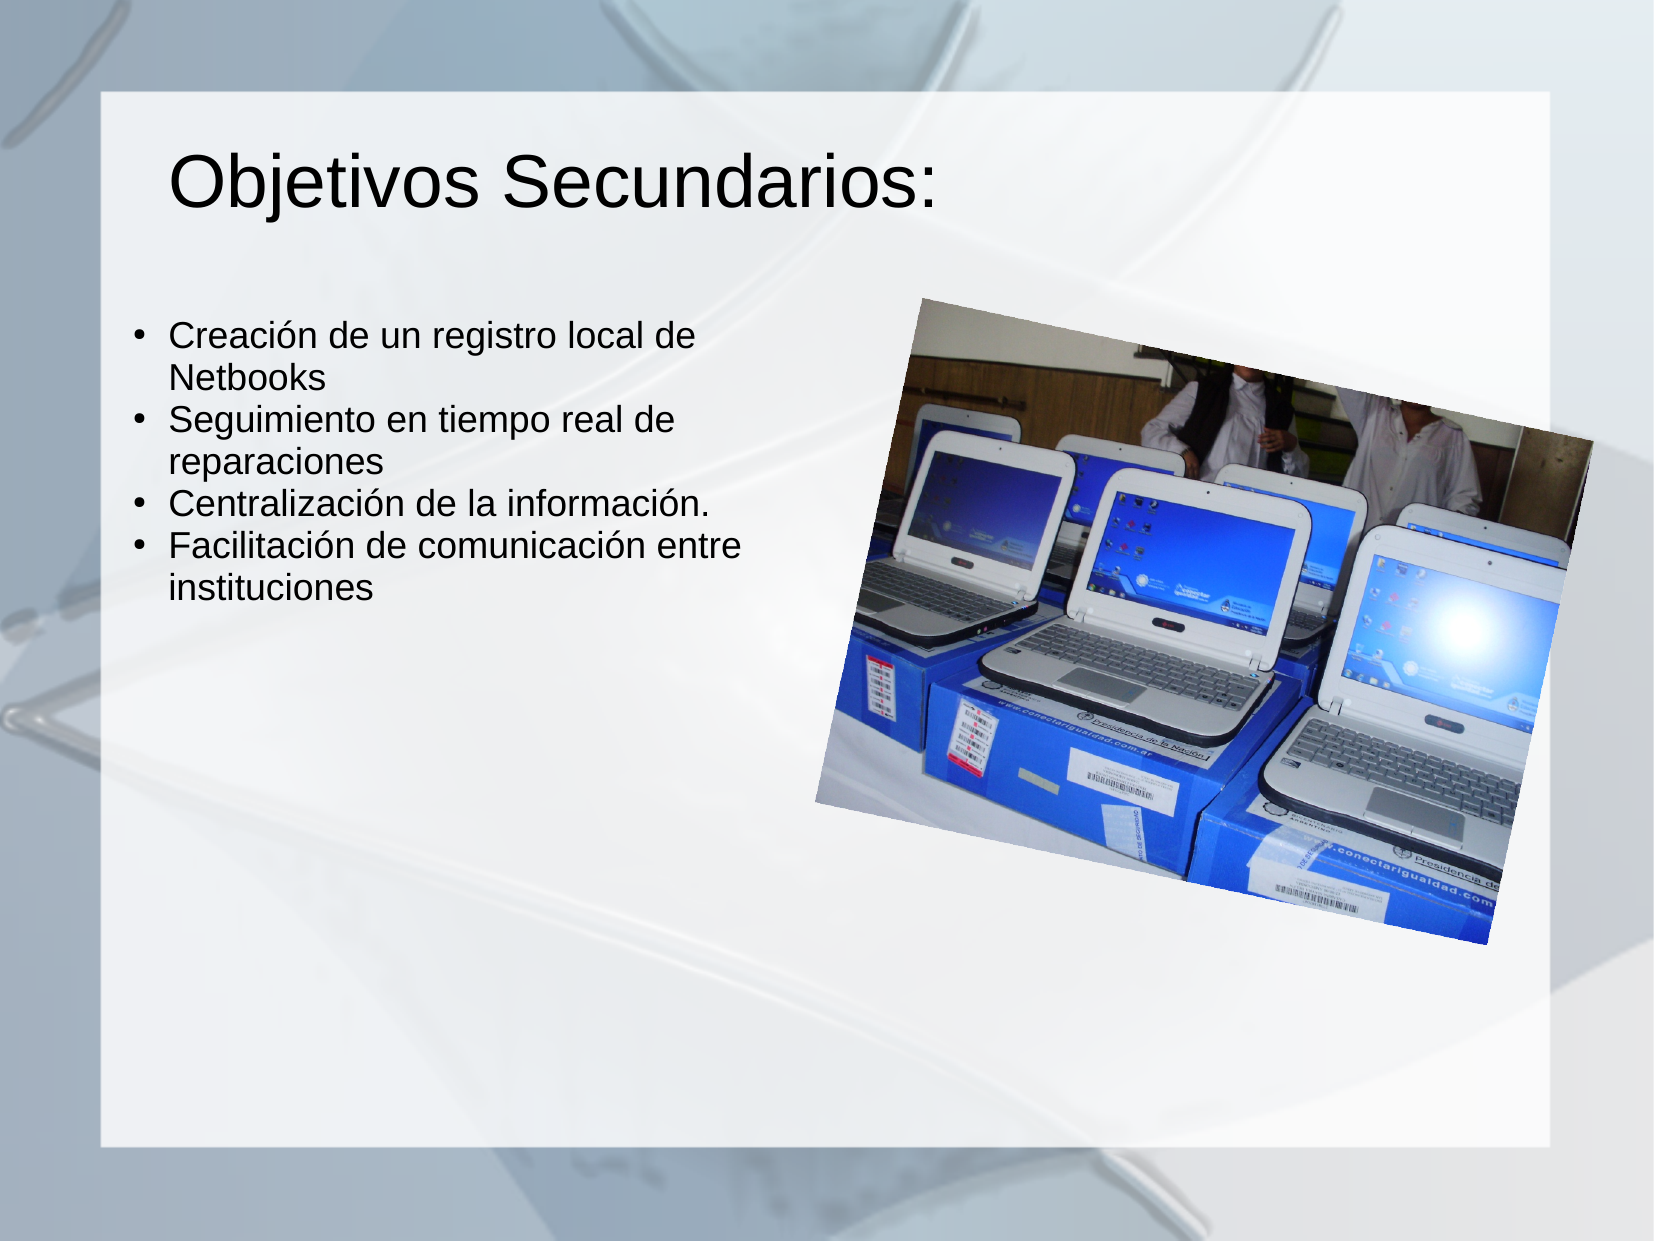

Objetivos Secundarios:
Creación de un registro local de Netbooks
Seguimiento en tiempo real de reparaciones
Centralización de la información.
Facilitación de comunicación entre instituciones